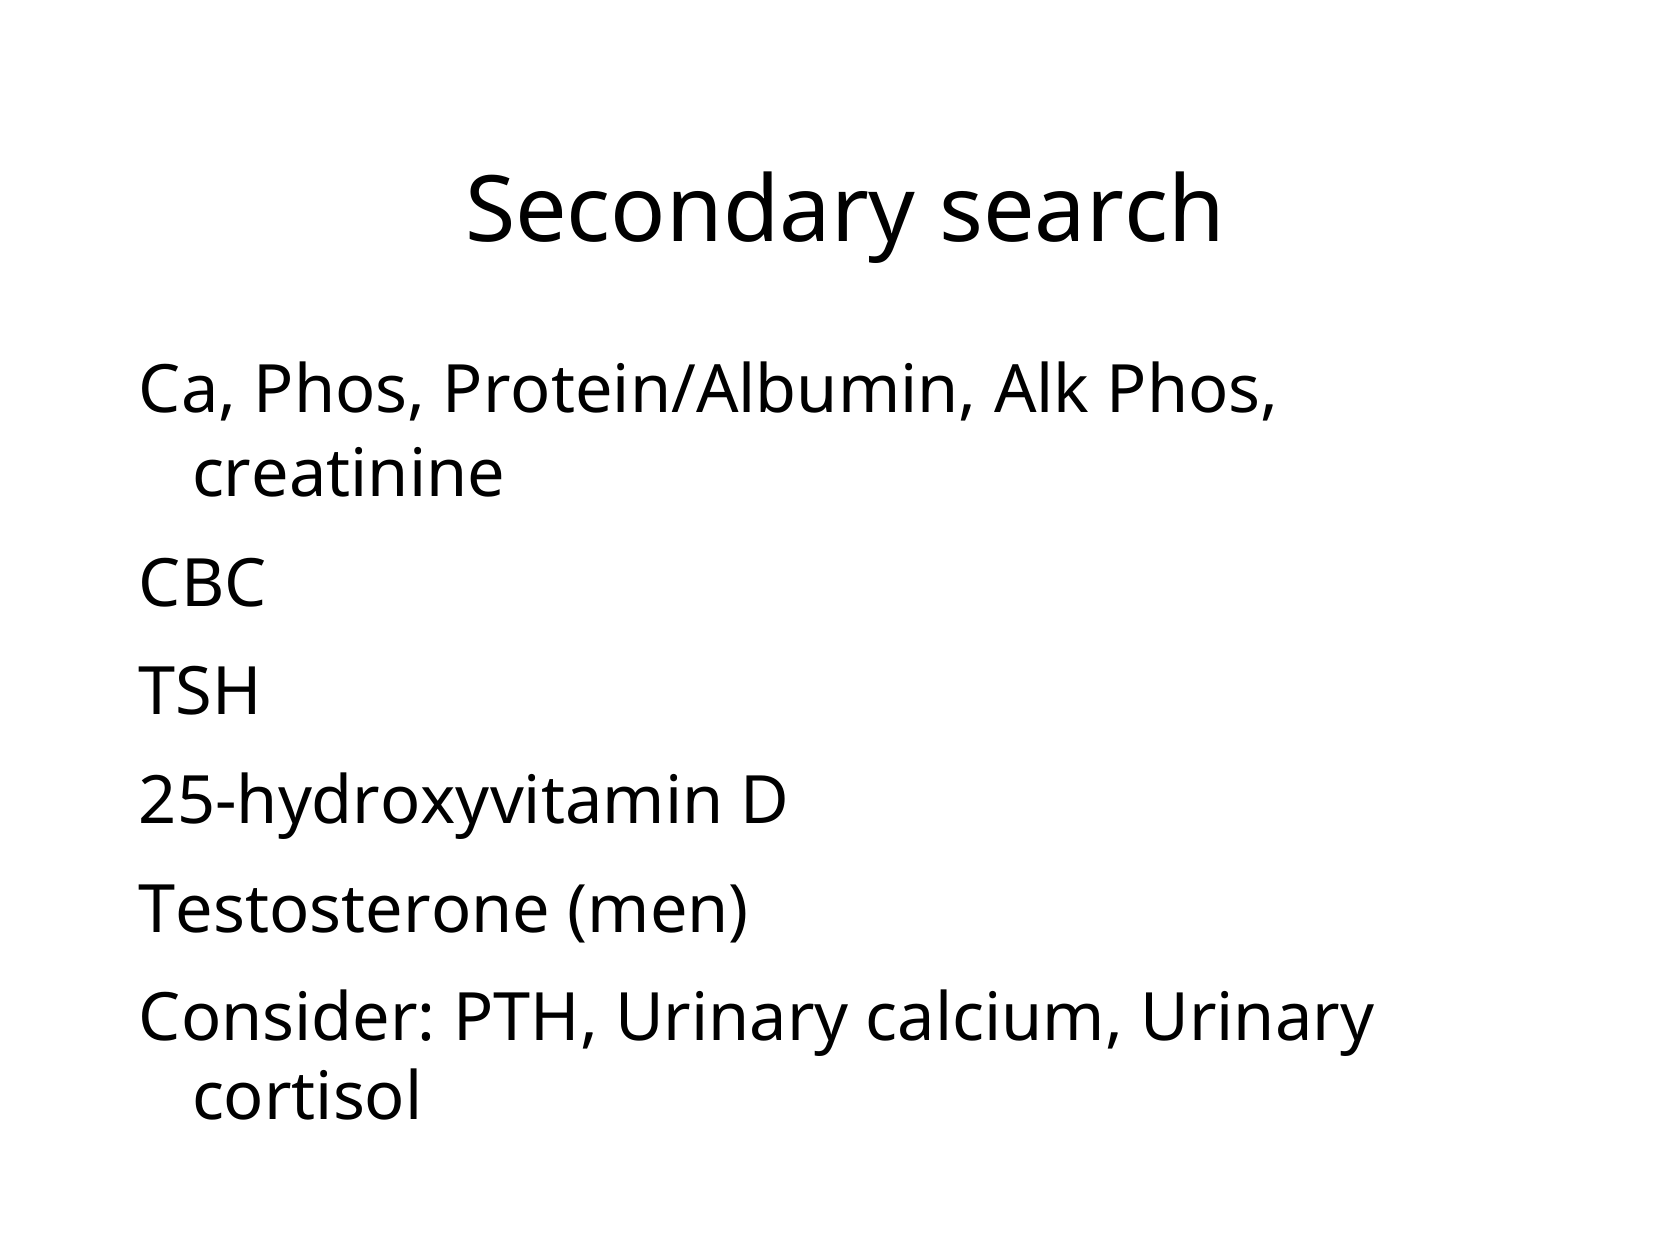

# Secondary search
Ca, Phos, Protein/Albumin, Alk Phos, creatinine
CBC
TSH
25-hydroxyvitamin D
Testosterone (men)
Consider: PTH, Urinary calcium, Urinary cortisol